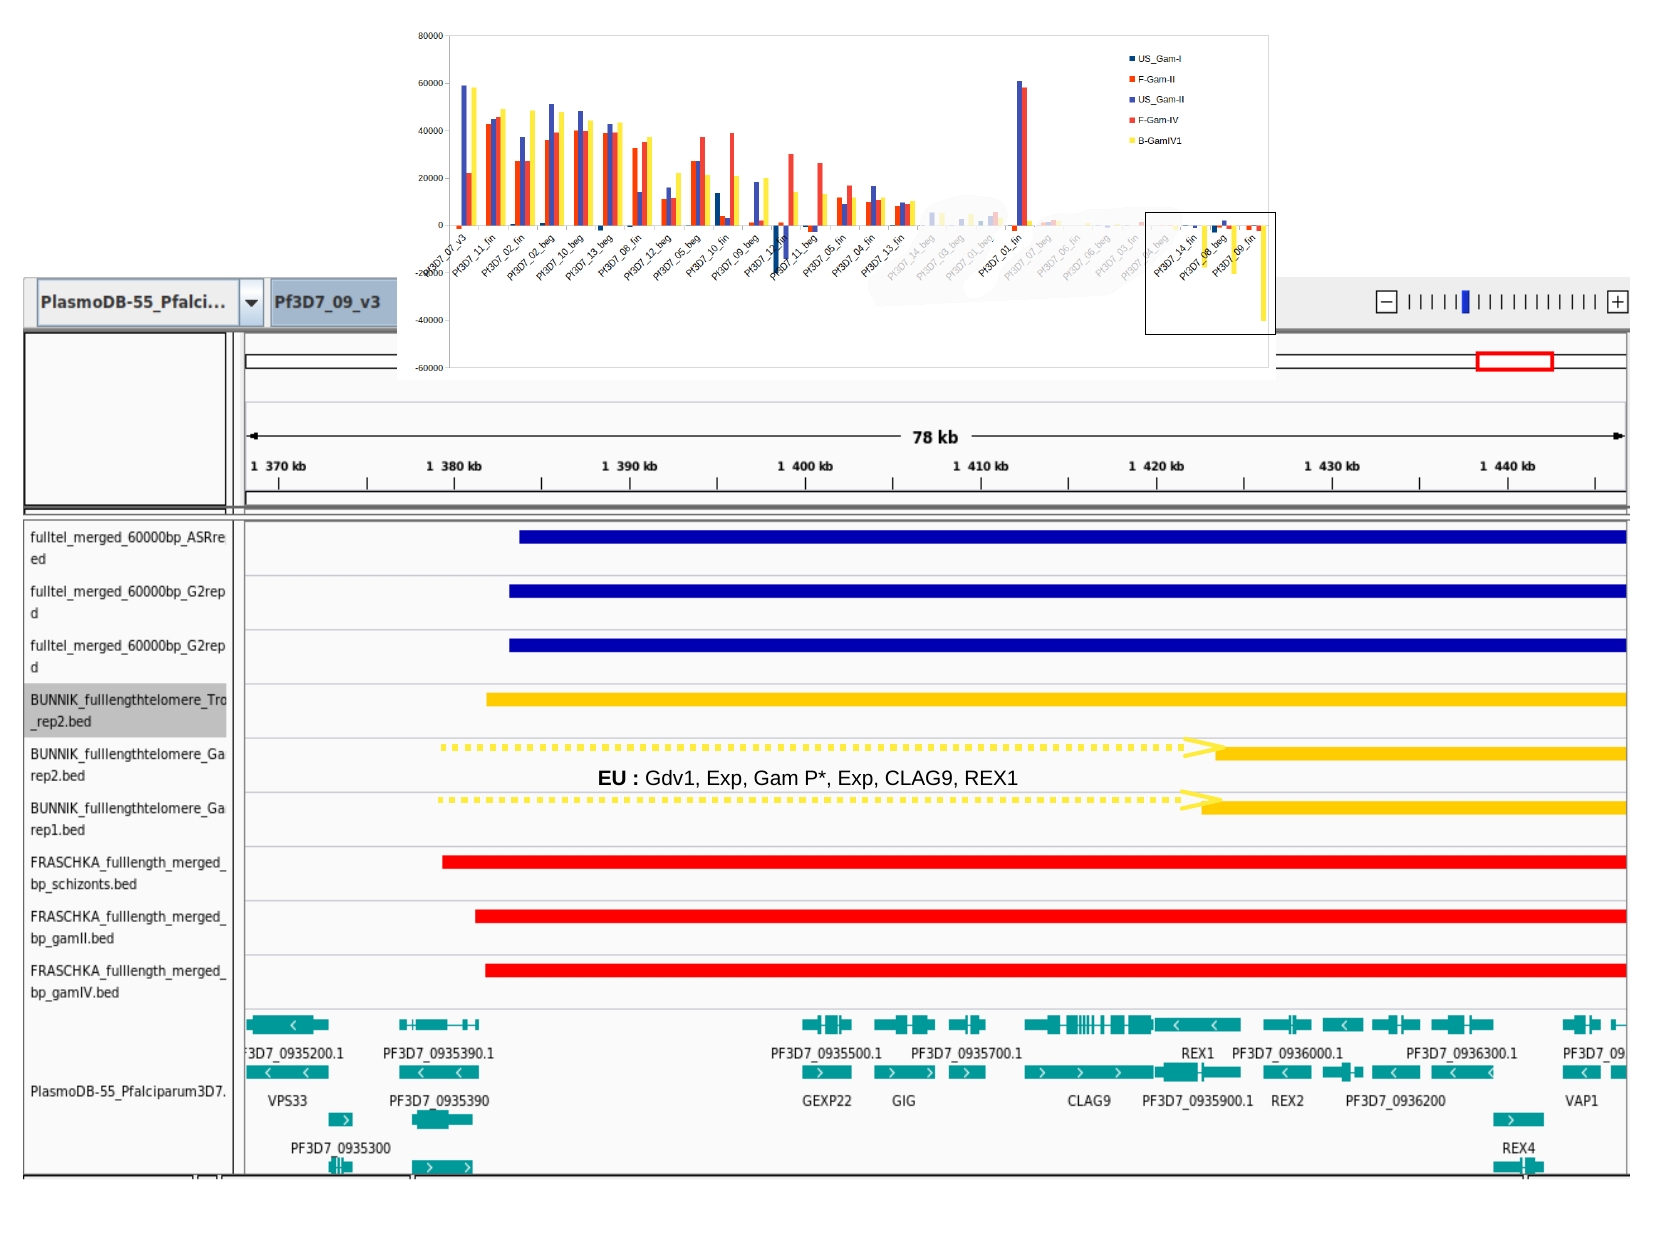

EU : Gdv1, Exp, Gam P*, Exp, CLAG9, REX1